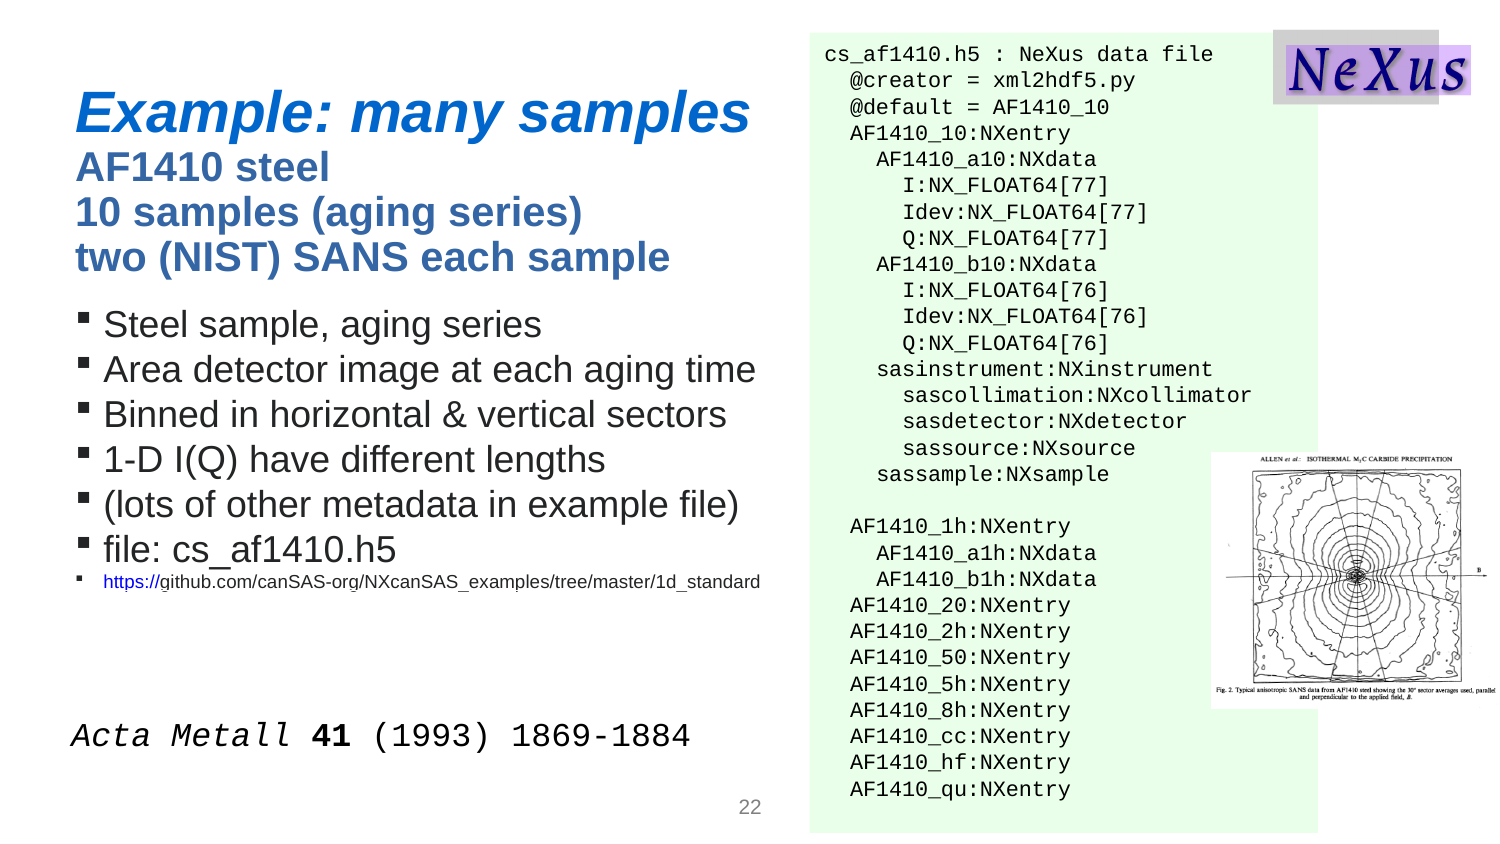

cs_af1410.h5 : NeXus data file
 @creator = xml2hdf5.py
 @default = AF1410_10
 AF1410_10:NXentry
 AF1410_a10:NXdata
 I:NX_FLOAT64[77]
 Idev:NX_FLOAT64[77]
 Q:NX_FLOAT64[77]
 AF1410_b10:NXdata
 I:NX_FLOAT64[76]
 Idev:NX_FLOAT64[76]
 Q:NX_FLOAT64[76]
 sasinstrument:NXinstrument
 sascollimation:NXcollimator
 sasdetector:NXdetector
 sassource:NXsource
 sassample:NXsample
 AF1410_1h:NXentry
 AF1410_a1h:NXdata
 AF1410_b1h:NXdata
 AF1410_20:NXentry
 AF1410_2h:NXentry
 AF1410_50:NXentry
 AF1410_5h:NXentry
 AF1410_8h:NXentry
 AF1410_cc:NXentry
 AF1410_hf:NXentry
 AF1410_qu:NXentry
Example: many samples
AF1410 steel
10 samples (aging series)
two (NIST) SANS each sample
Steel sample, aging series
Area detector image at each aging time
Binned in horizontal & vertical sectors
1-D I(Q) have different lengths
(lots of other metadata in example file)
file: cs_af1410.h5
https://github.com/canSAS-org/NXcanSAS_examples/tree/master/1d_standard
Acta Metall 41 (1993) 1869-1884